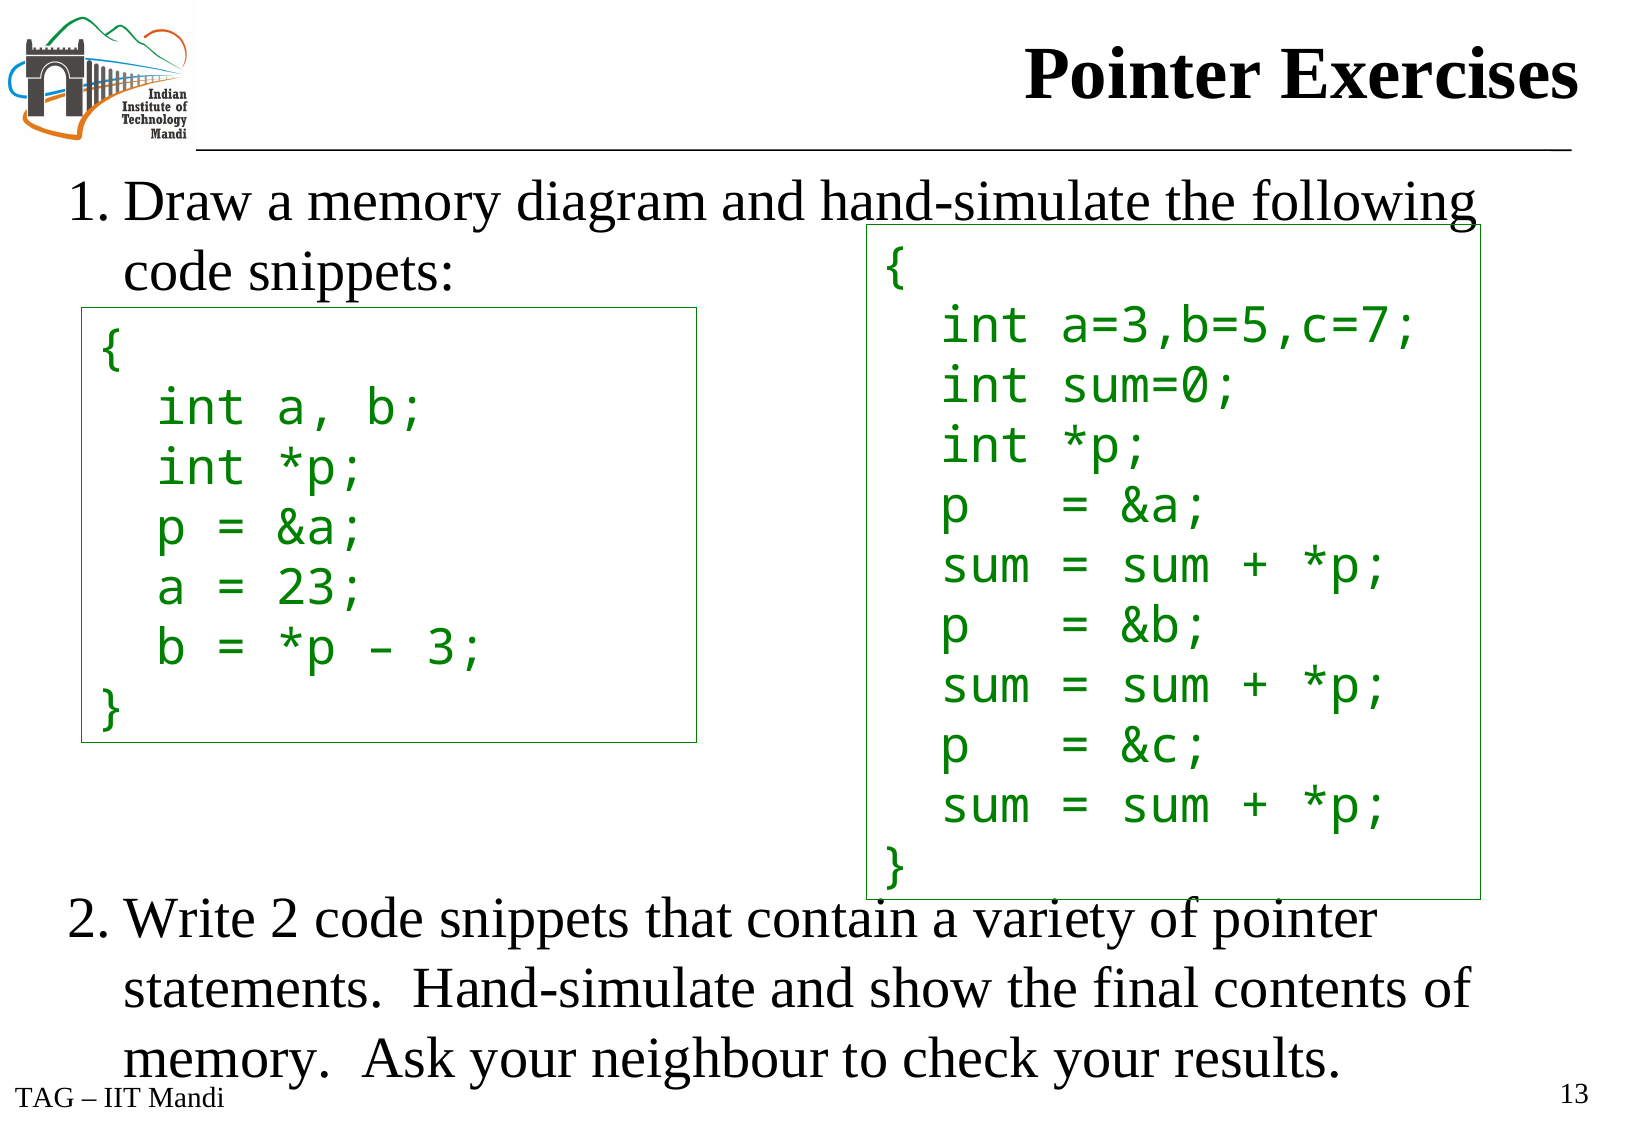

# Pointer Exercises
Draw a memory diagram and hand-simulate the following code snippets:
Write 2 code snippets that contain a variety of pointer statements. Hand-simulate and show the final contents of memory. Ask your neighbour to check your results.
{
 int a=3,b=5,c=7;
 int sum=0;
 int *p;
 p = &a;
 sum = sum + *p;
 p = &b;
 sum = sum + *p;
 p = &c;
 sum = sum + *p;
}
{
 int a, b;
 int *p;
 p = &a;
 a = 23;
 b = *p – 3;
}